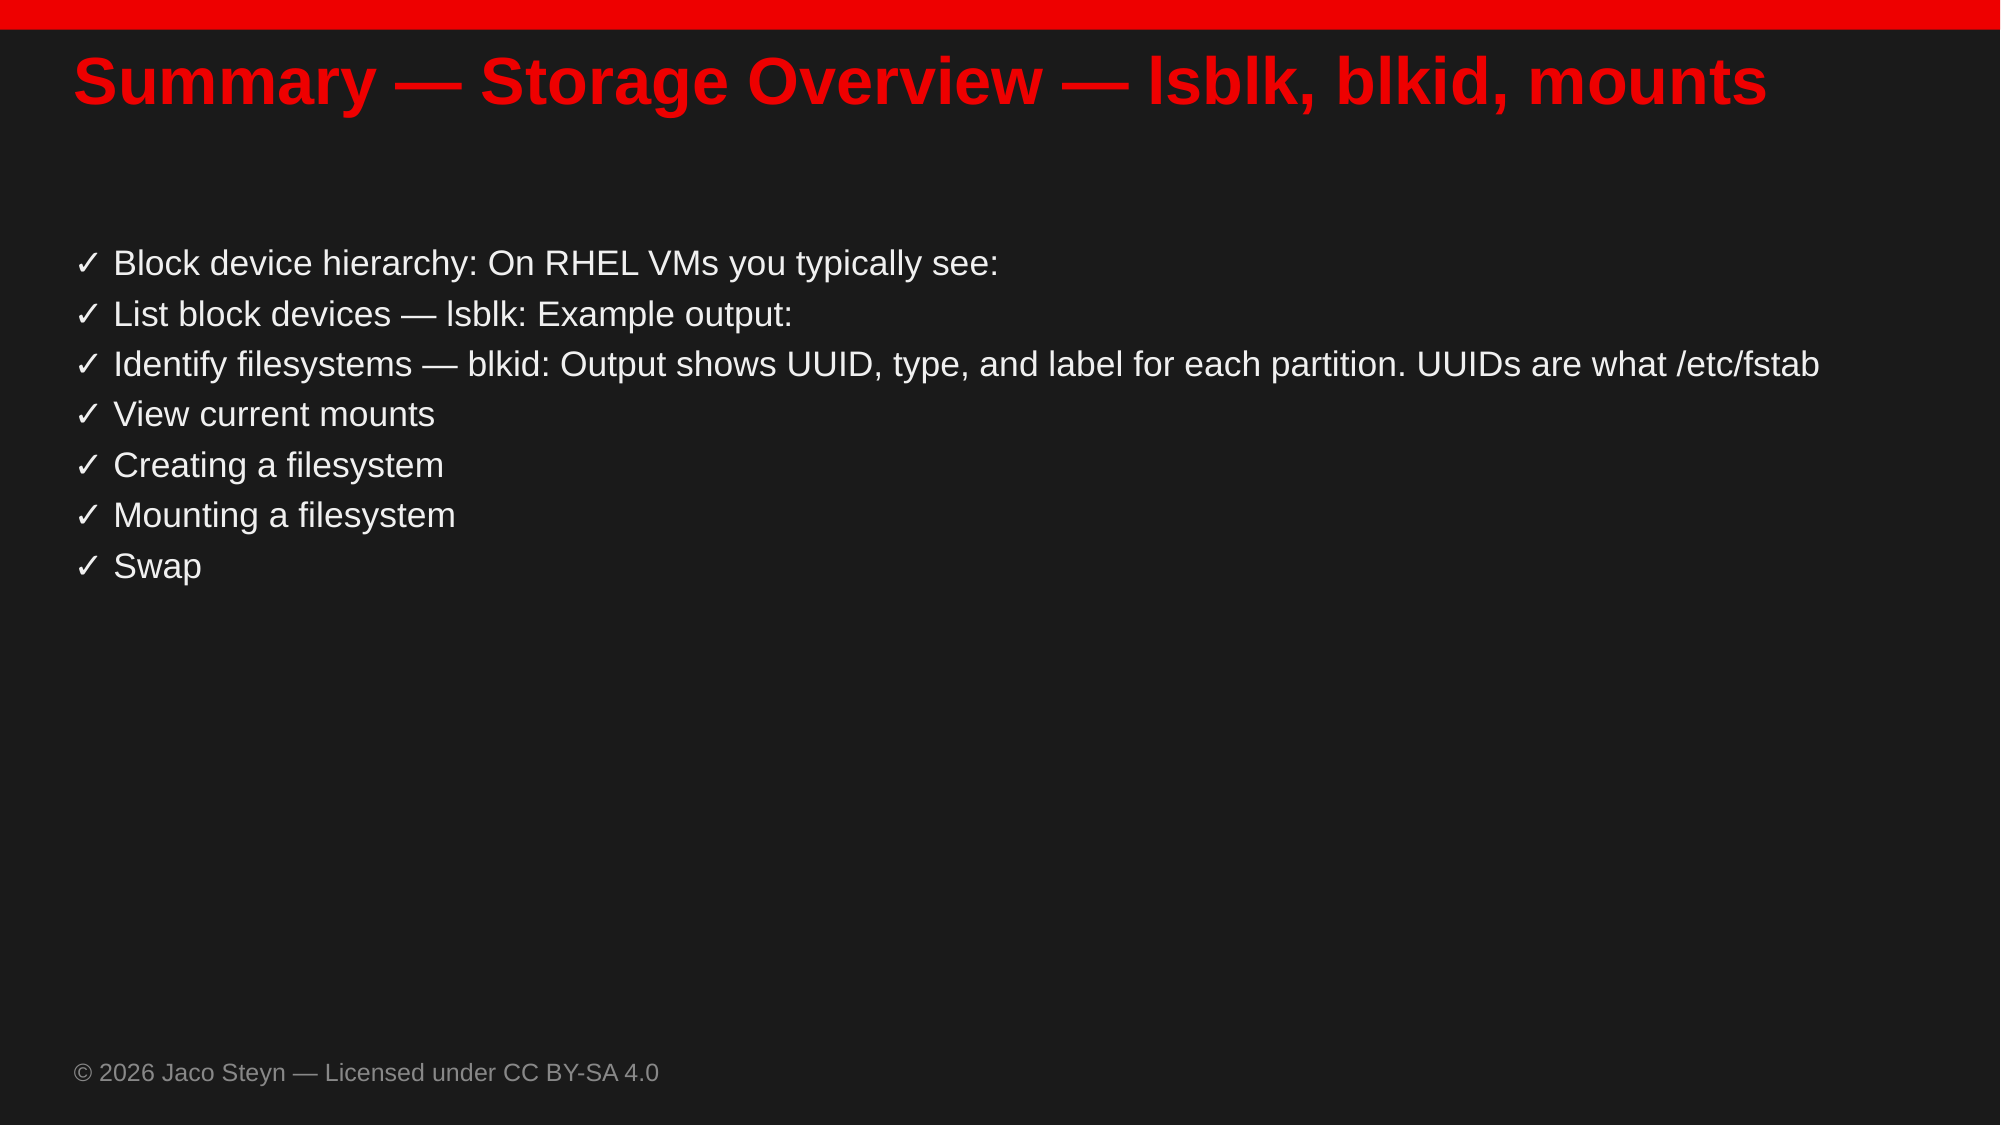

Summary — Storage Overview — lsblk, blkid, mounts
✓ Block device hierarchy: On RHEL VMs you typically see:
✓ List block devices — lsblk: Example output:
✓ Identify filesystems — blkid: Output shows UUID, type, and label for each partition. UUIDs are what /etc/fstab
✓ View current mounts
✓ Creating a filesystem
✓ Mounting a filesystem
✓ Swap
© 2026 Jaco Steyn — Licensed under CC BY-SA 4.0